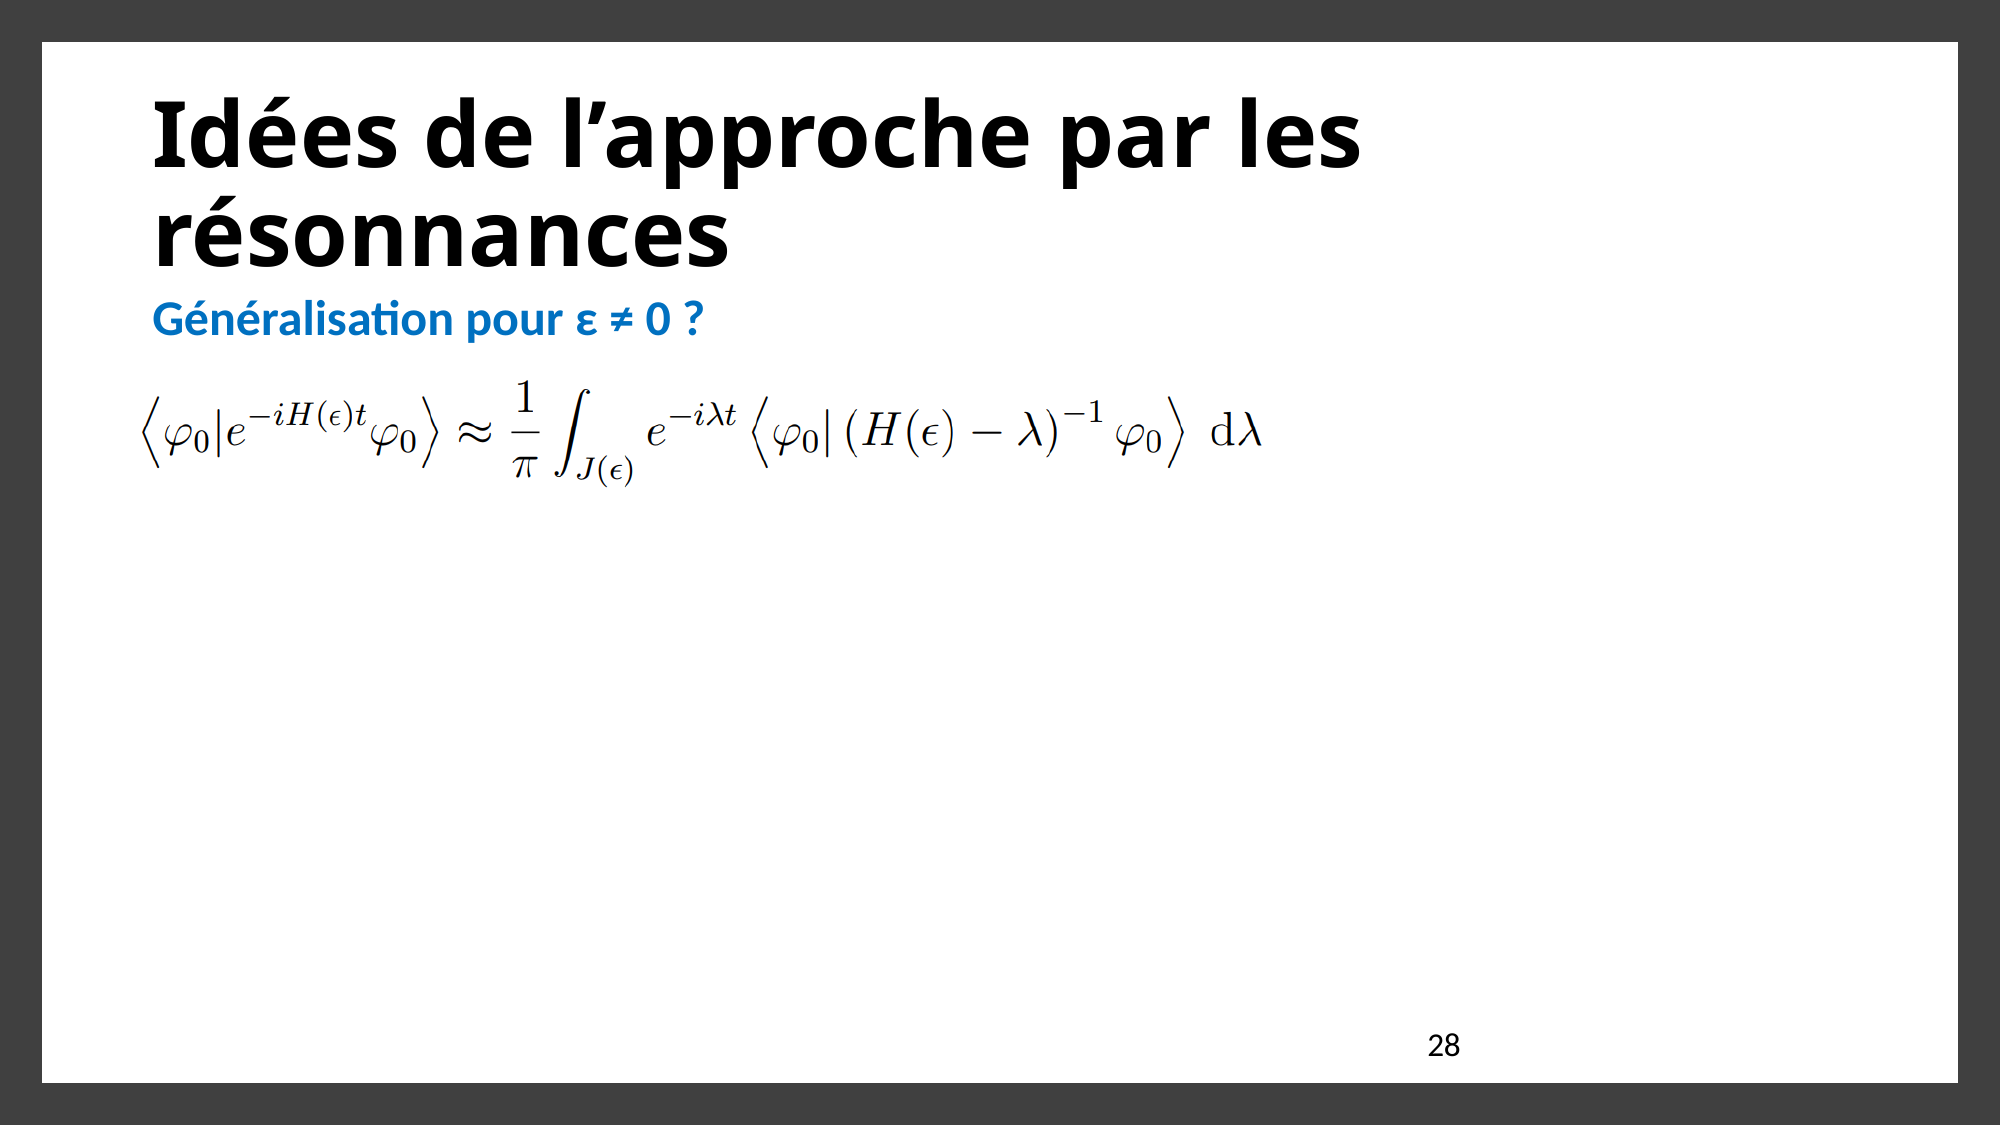

# Idées de l’approche par les résonnances
Généralisation pour ε ≠ 0 ?
28